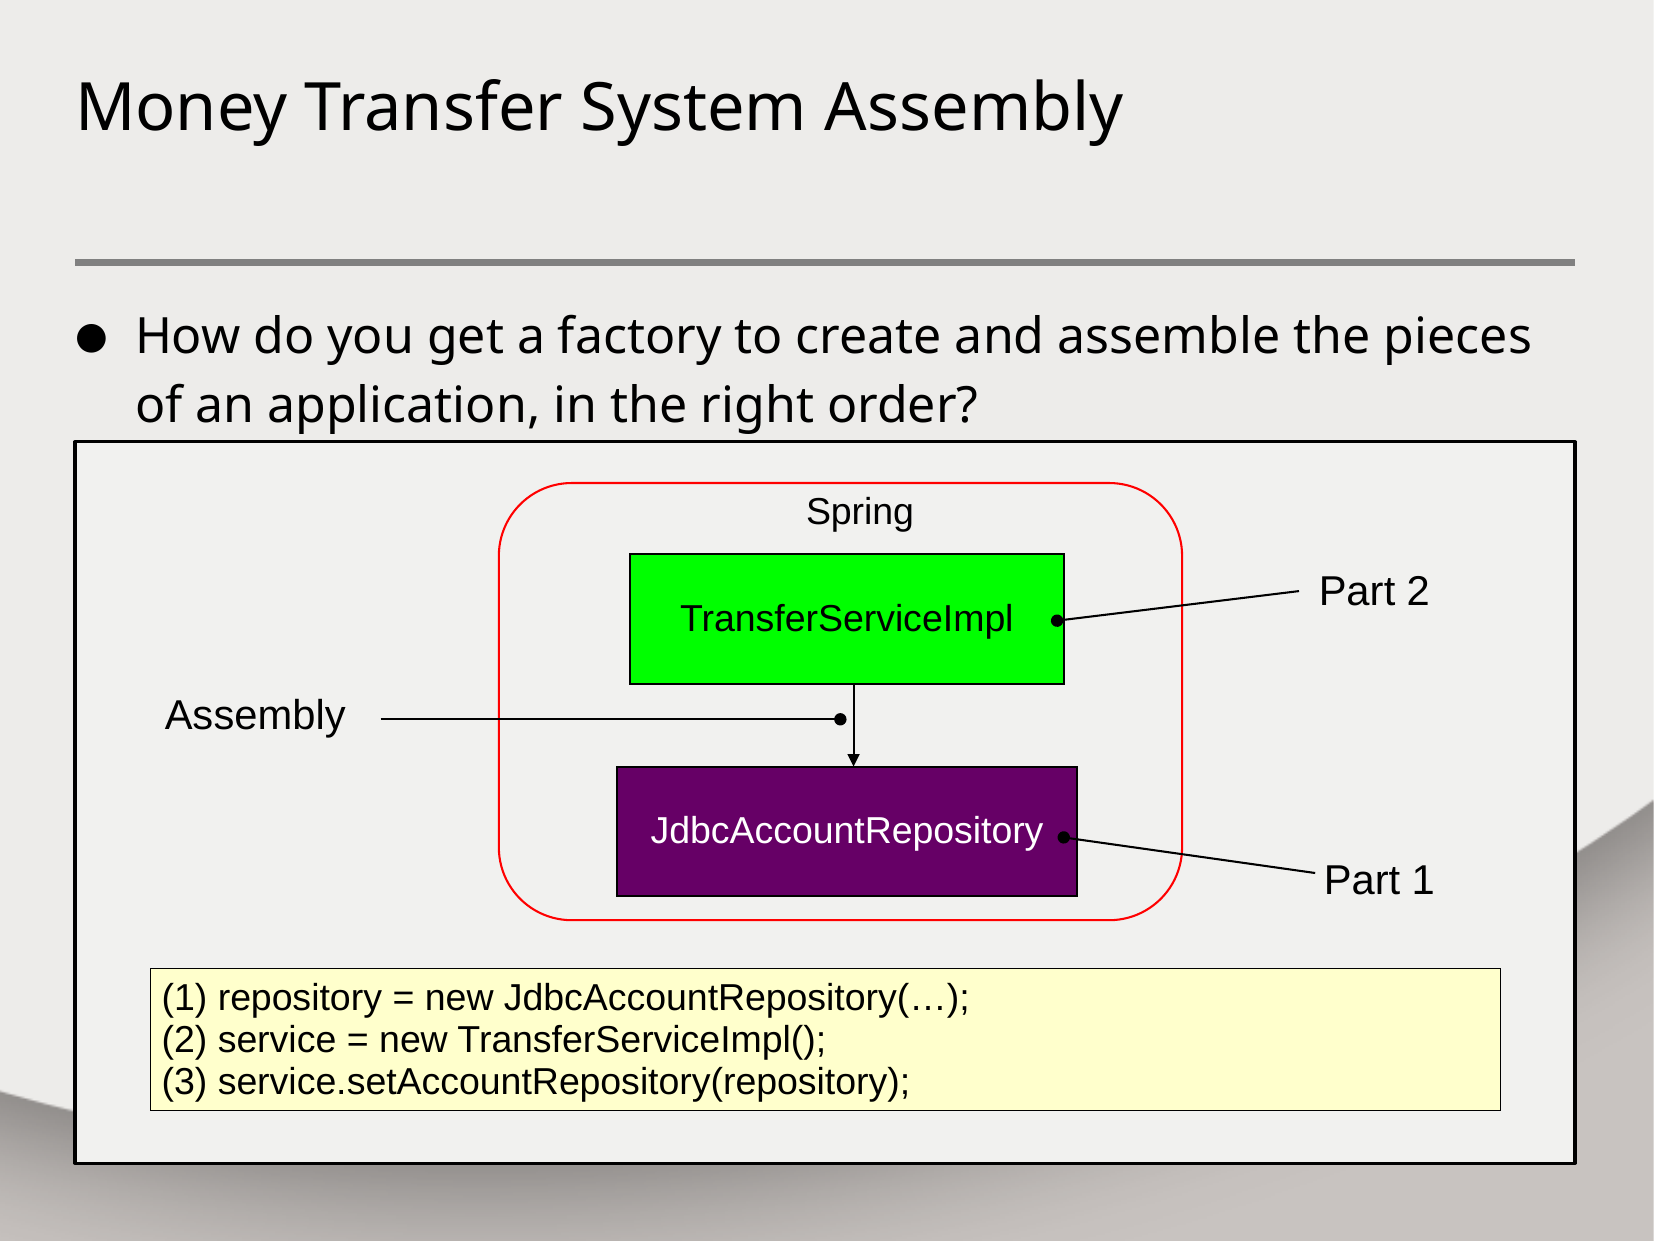

# Money Transfer System Assembly
How do you get a factory to create and assemble the pieces of an application, in the right order?
Spring
TransferServiceImpl
Part 2
Assembly
JdbcAccountRepository
Part 1
(1) repository = new JdbcAccountRepository(…);
(2) service = new TransferServiceImpl();
(3) service.setAccountRepository(repository);